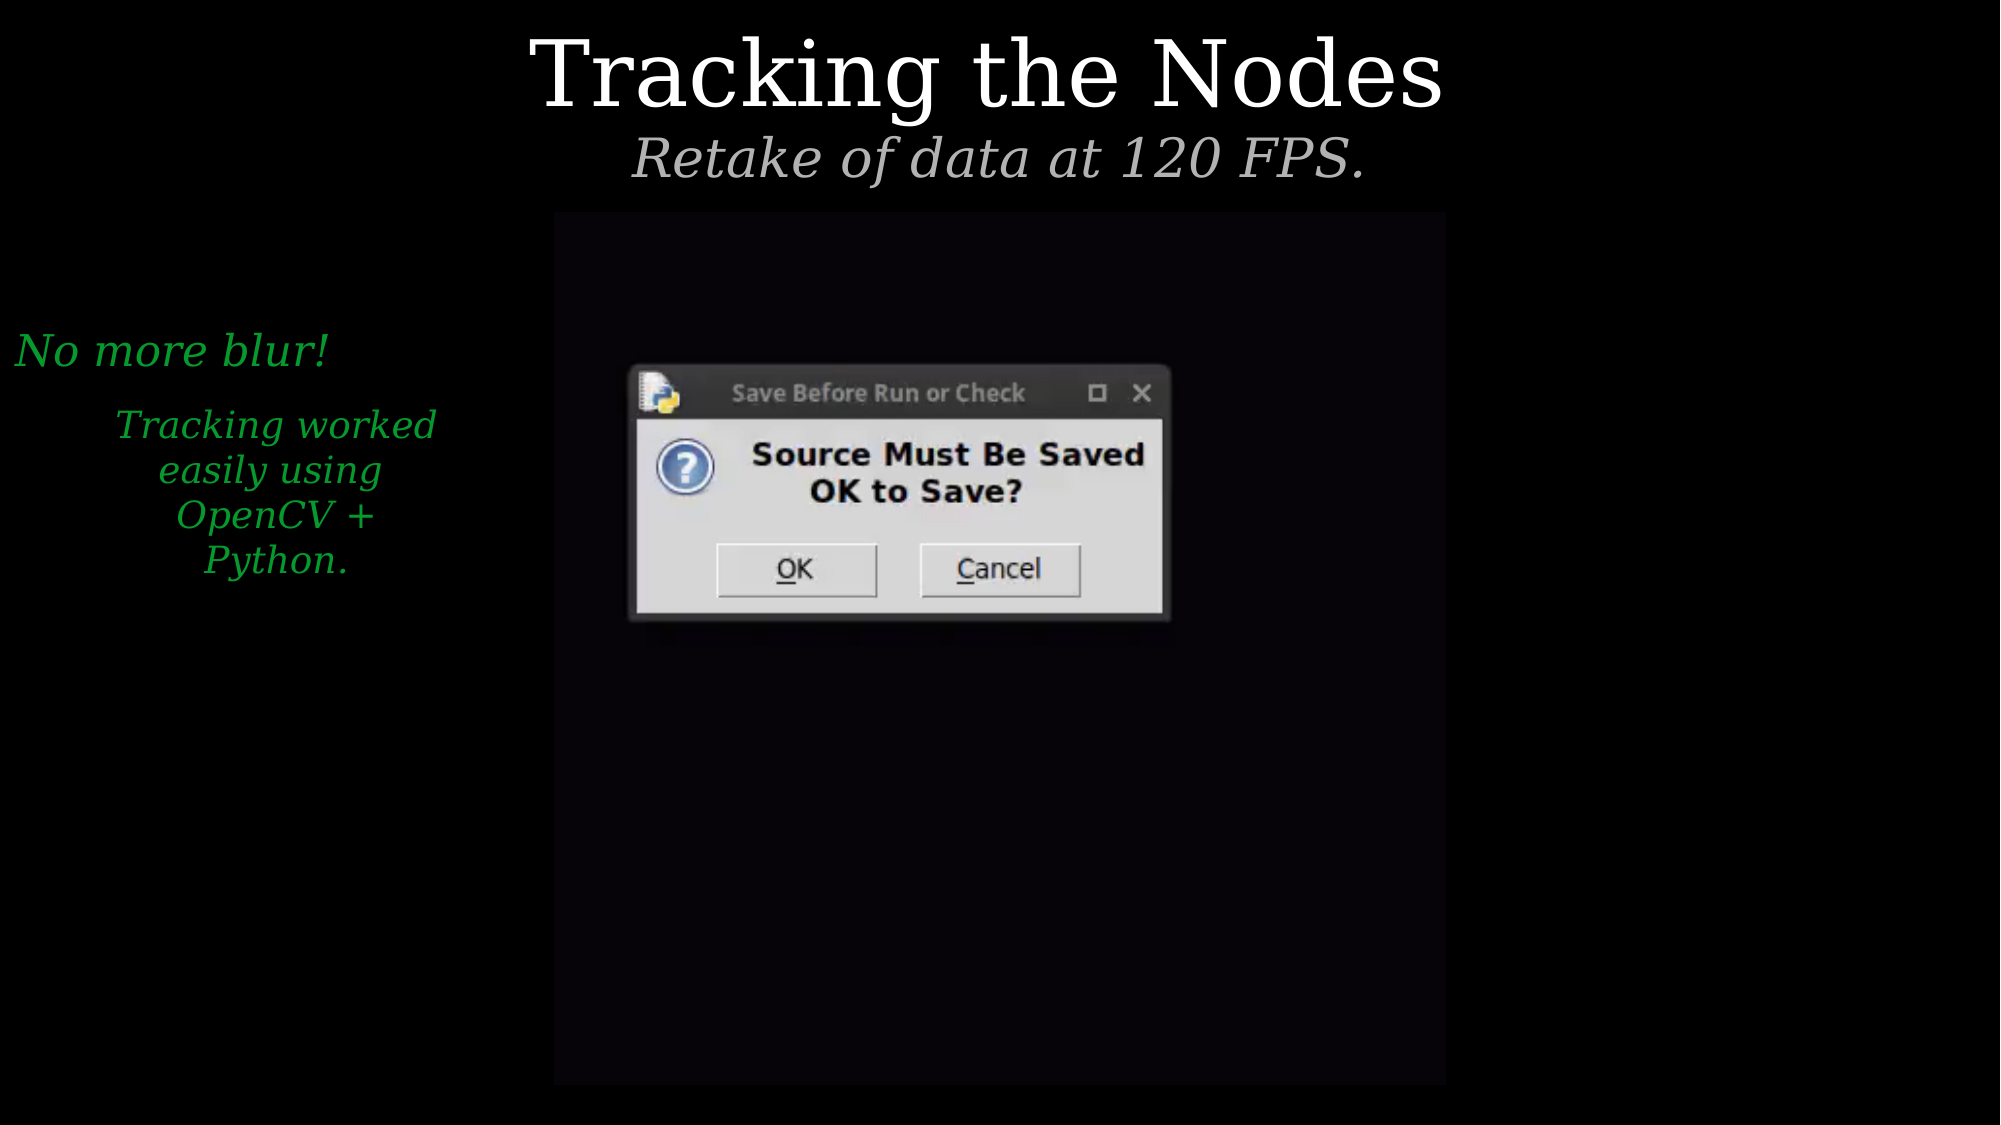

# Tracking the Nodes
Retake of data at 120 FPS.
No more blur!
Tracking worked easily using OpenCV + Python.